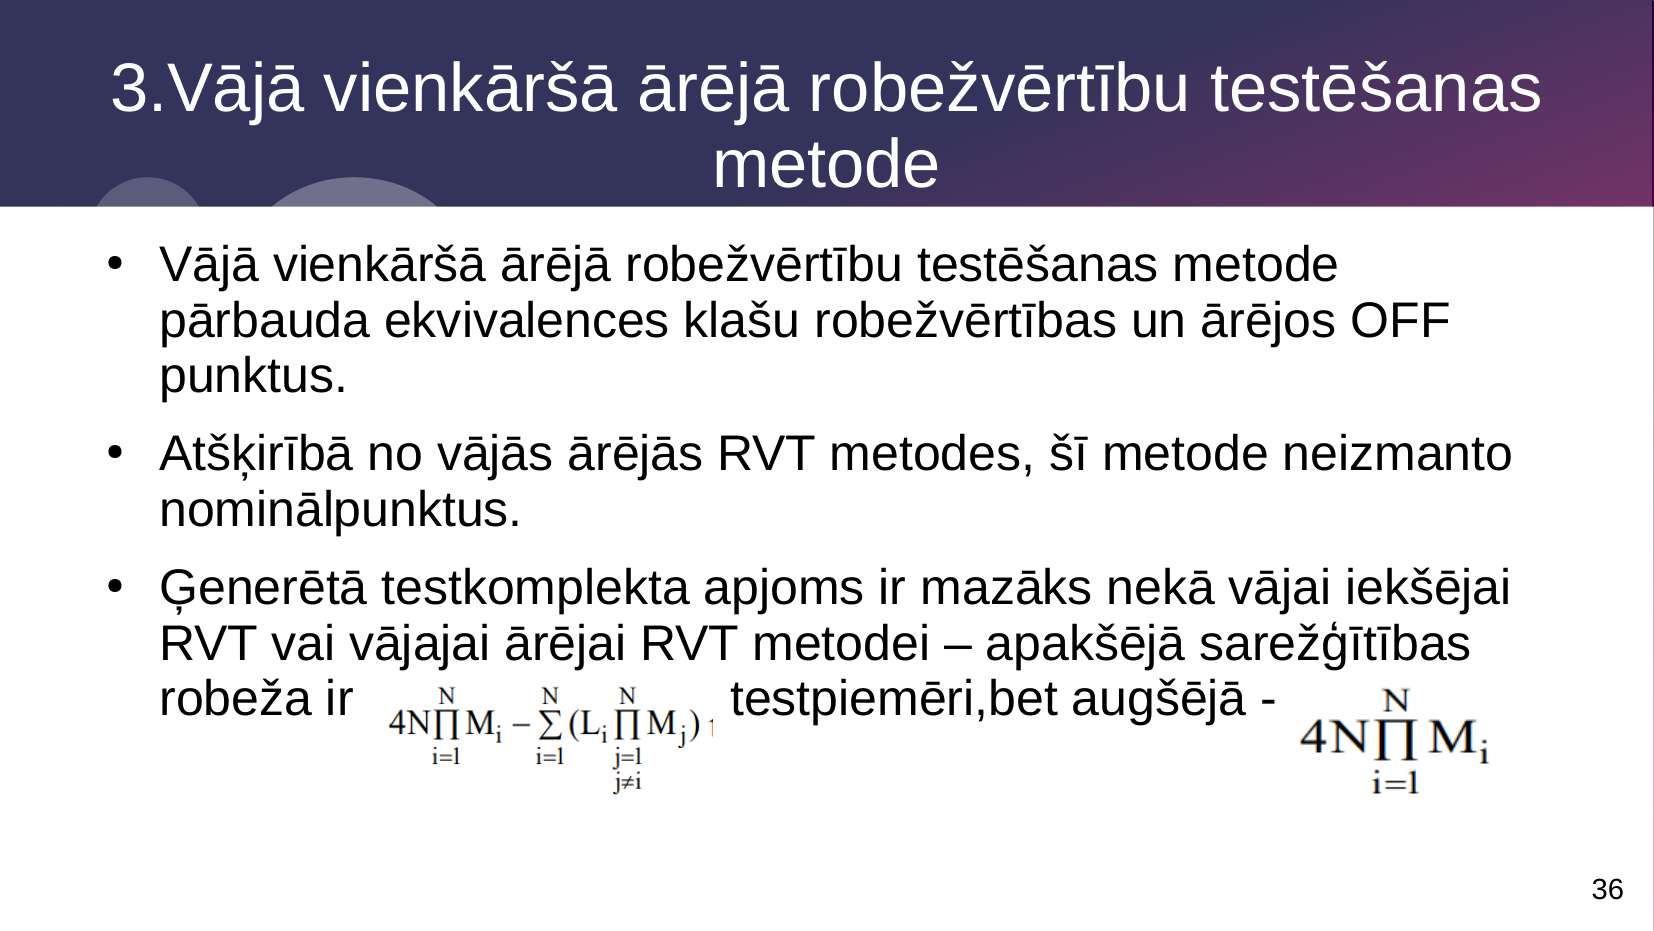

# 3.Vājā vienkāršā ārējā robežvērtību testēšanas metode
Vājā vienkāršā ārējā robežvērtību testēšanas metode pārbauda ekvivalences klašu robežvērtības un ārējos OFF punktus.
Atšķirībā no vājās ārējās RVT metodes, šī metode neizmanto nominālpunktus.
Ģenerētā testkomplekta apjoms ir mazāks nekā vājai iekšējai RVT vai vājajai ārējai RVT metodei – apakšējā sarežģītības robeža ir testpiemēri,bet augšējā -